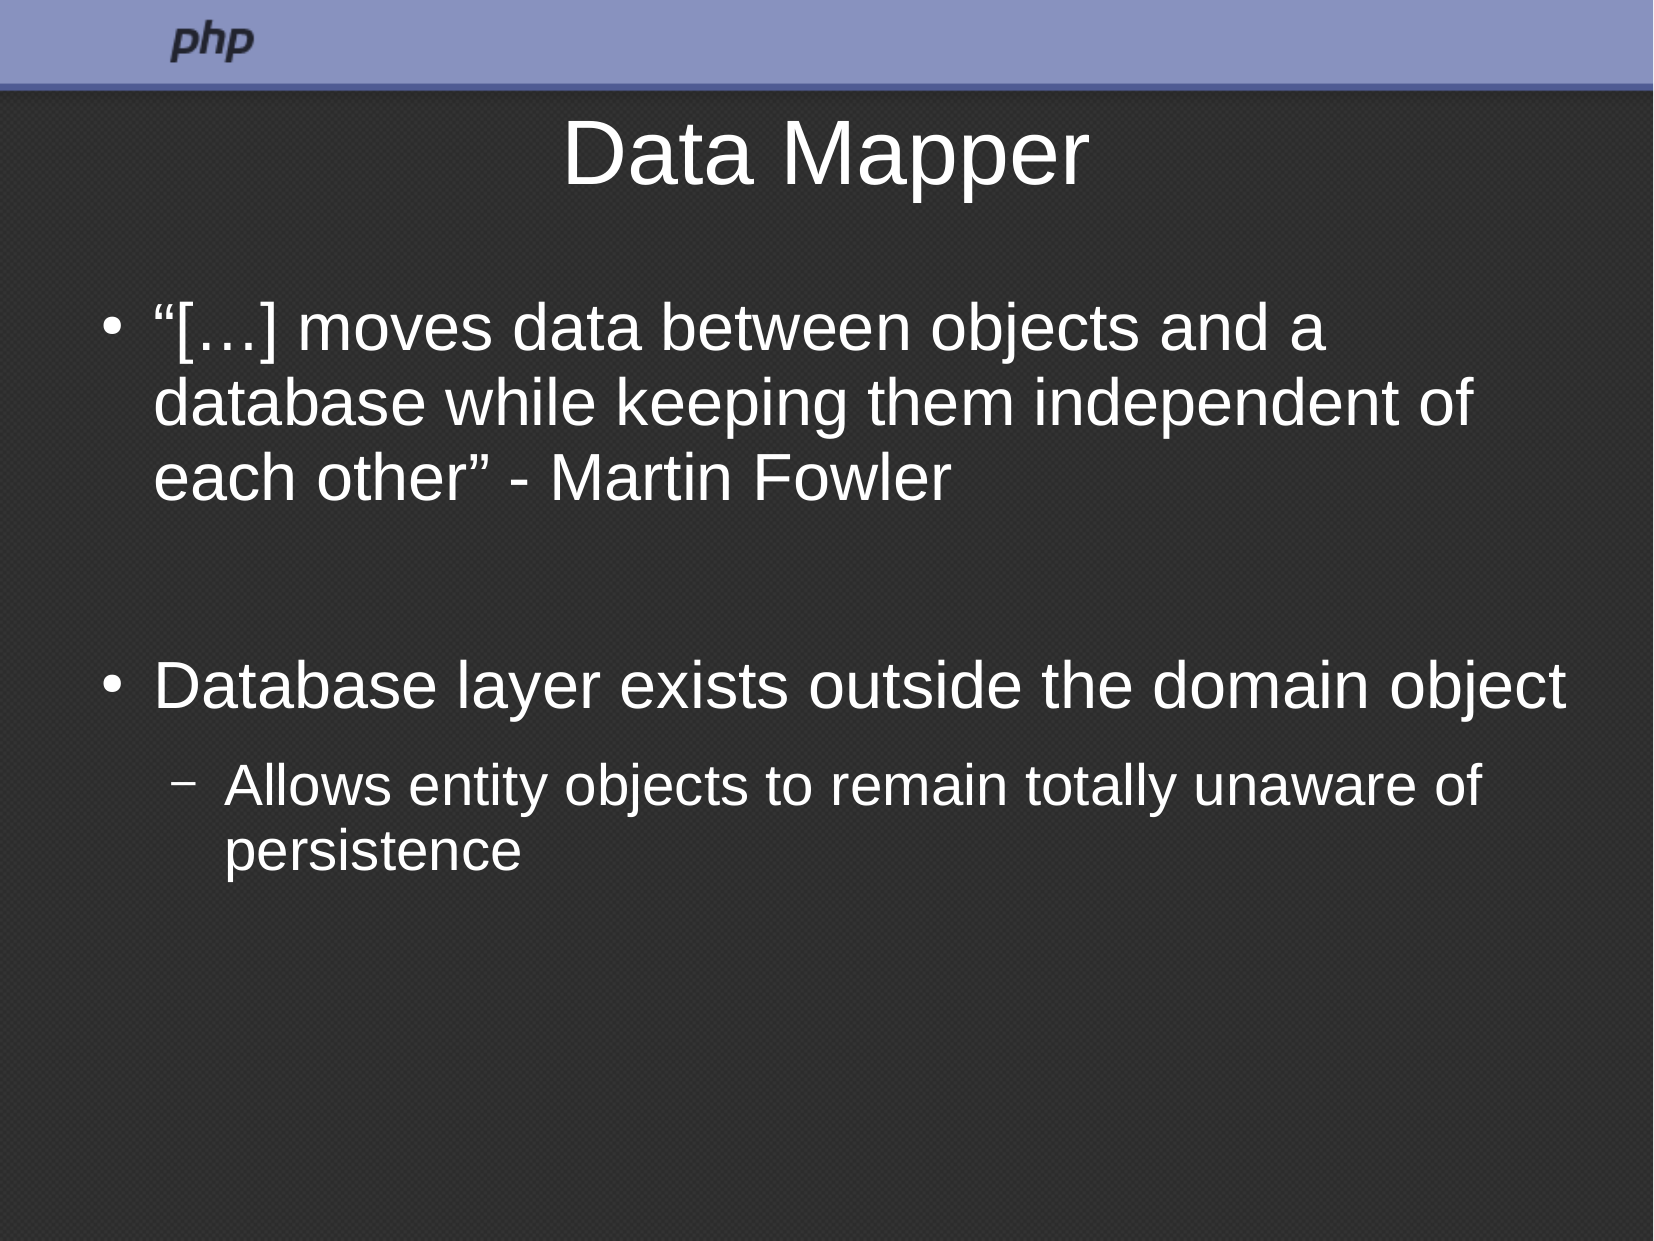

# Data Mapper
“[…] moves data between objects and a database while keeping them independent of each other” - Martin Fowler
Database layer exists outside the domain object
Allows entity objects to remain totally unaware of persistence